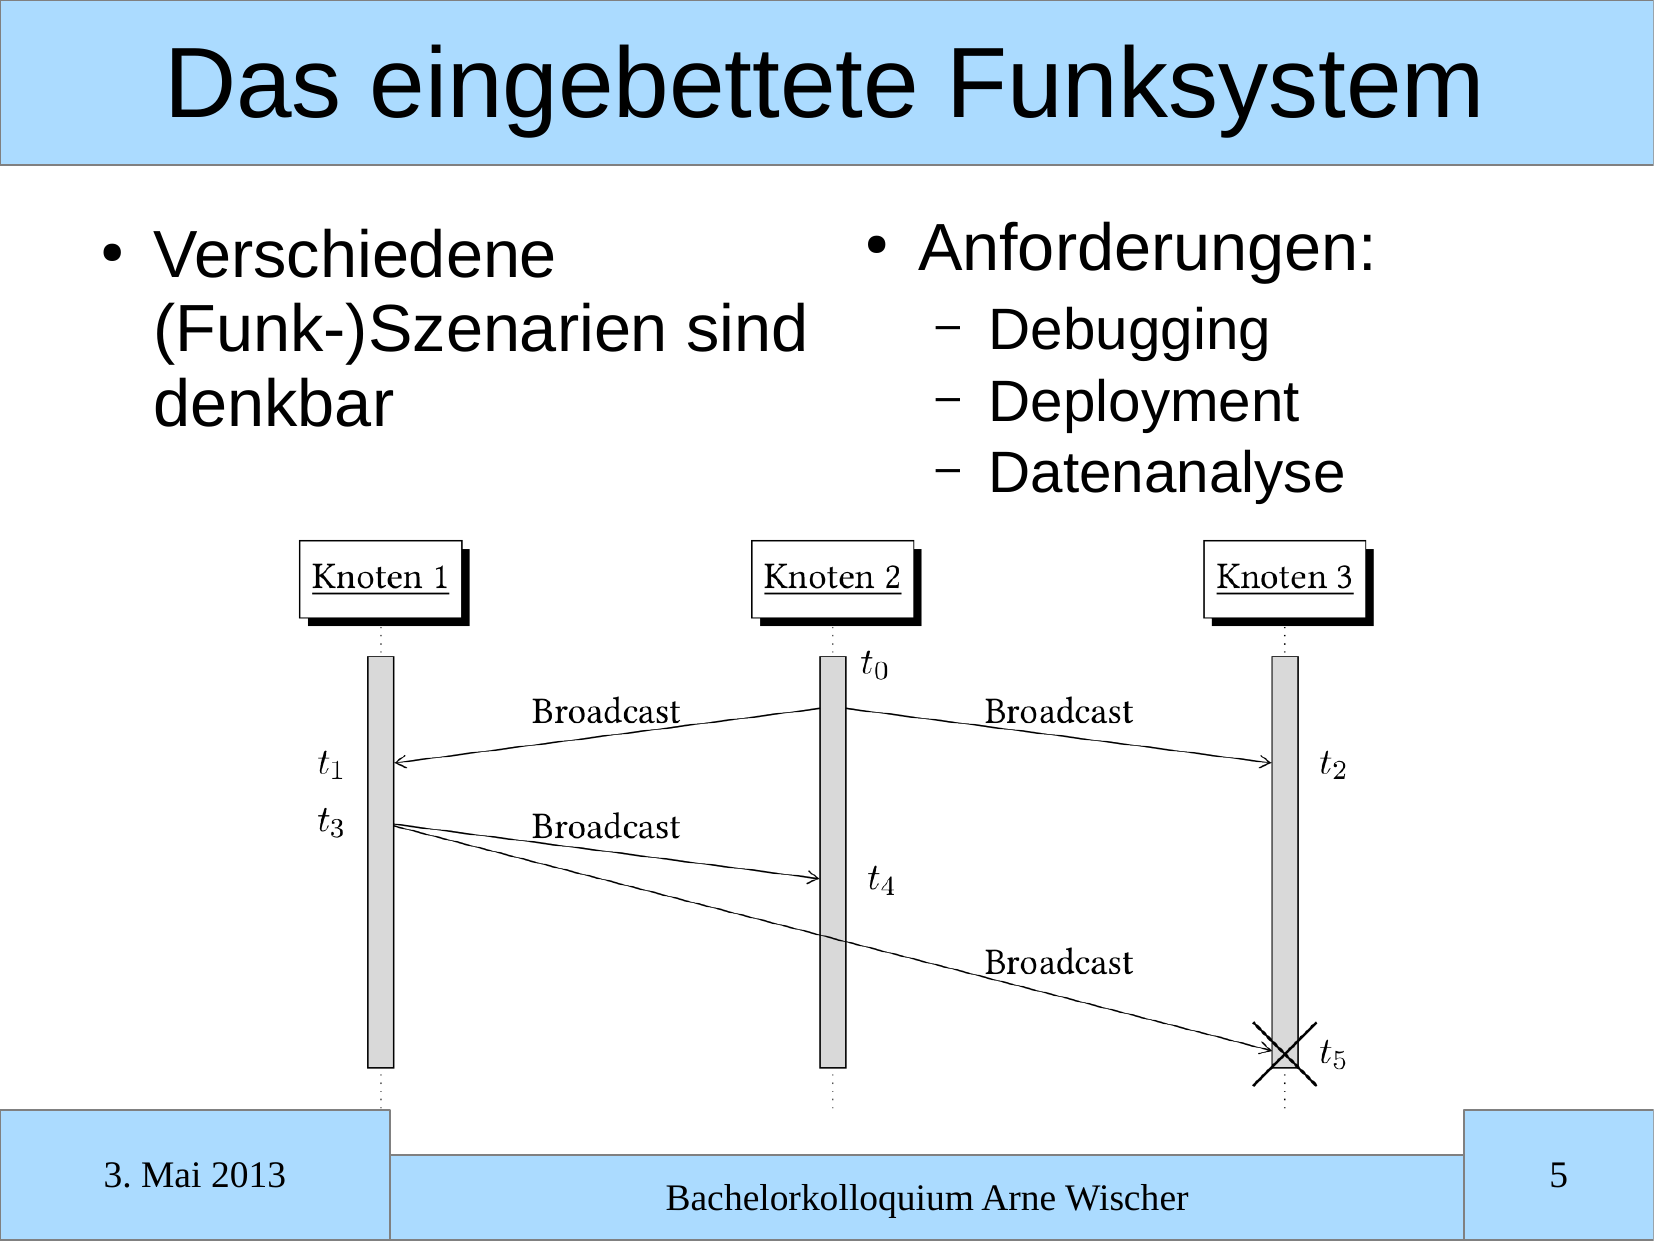

# Das eingebettete Funksystem
Verschiedene (Funk-)Szenarien sind denkbar
Anforderungen:
Debugging
Deployment
Datenanalyse
3. Mai 2013
5
Bachelorkolloquium Arne Wischer